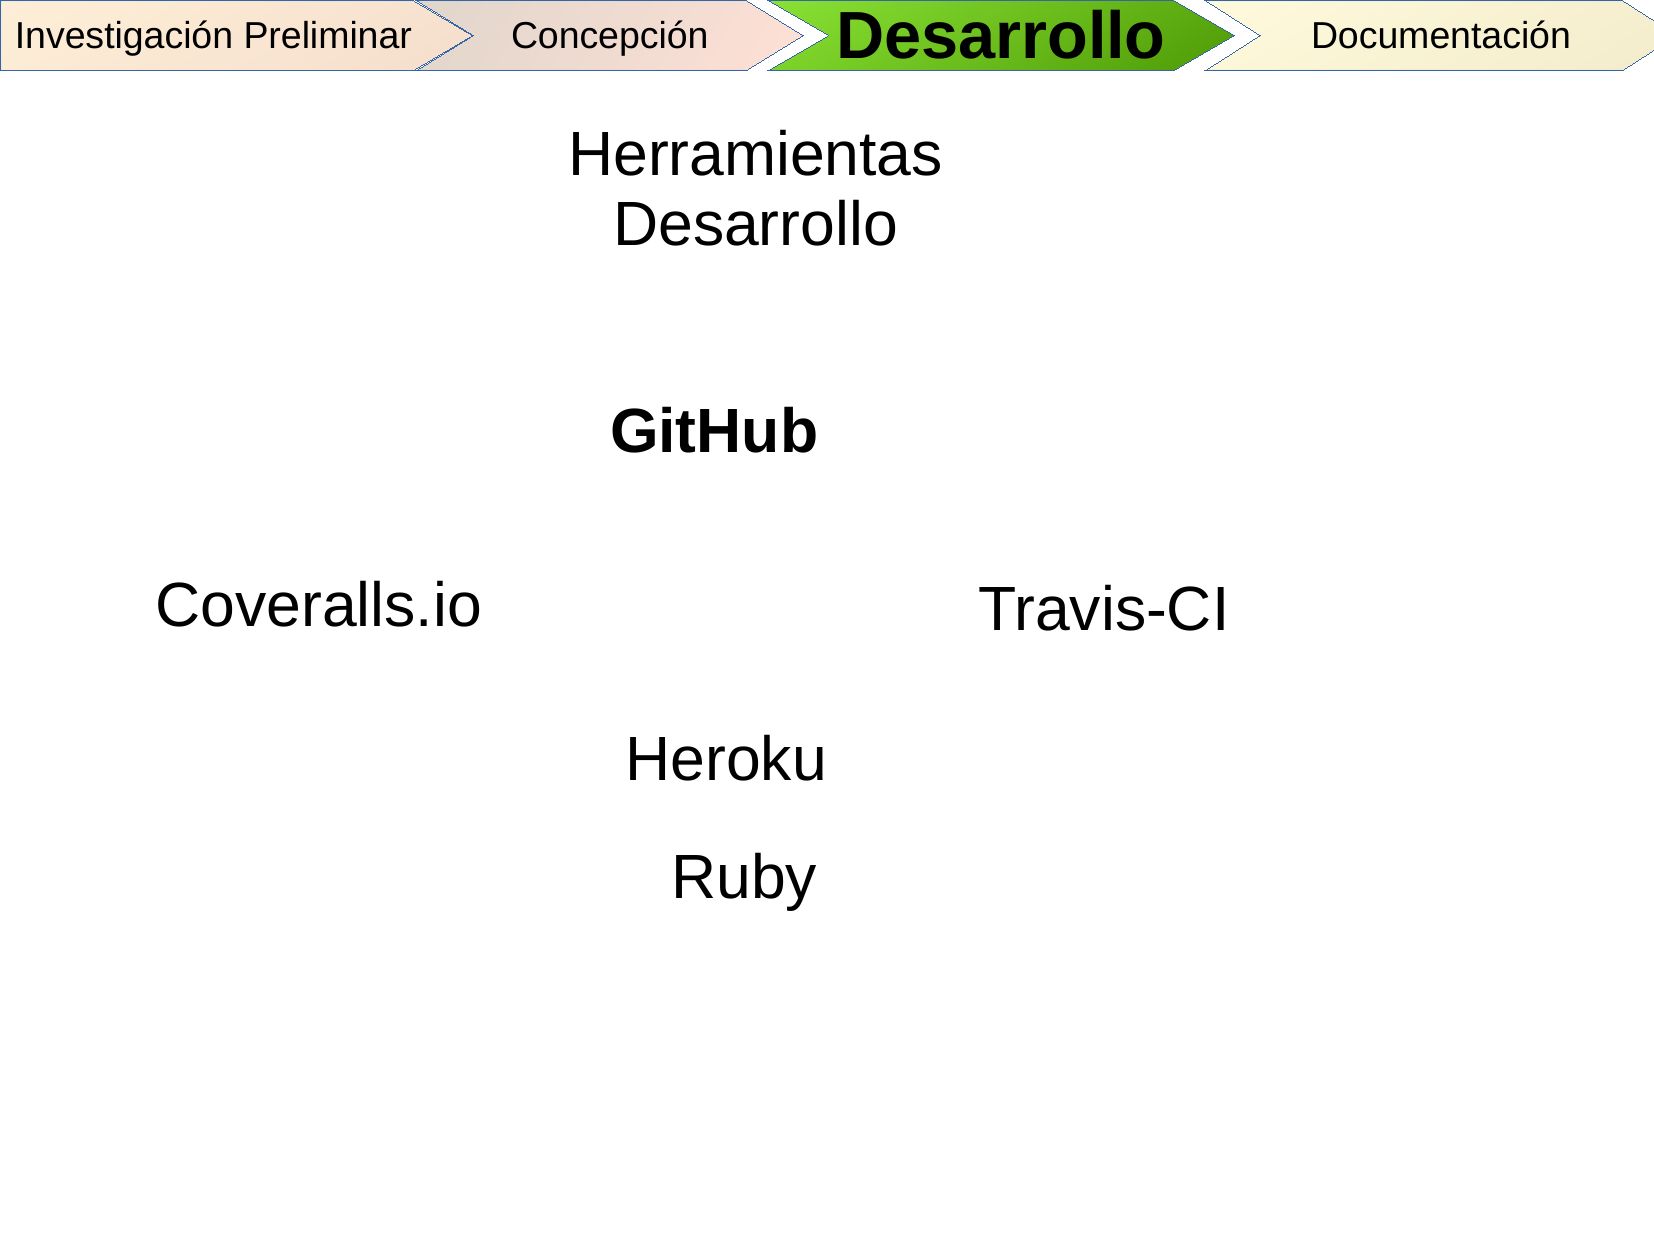

Concepción
Desarrollo
Documentación
Investigación Preliminar
# Herramientas Desarrollo
GitHub
Travis-CI
Coveralls.io
Heroku
Ruby